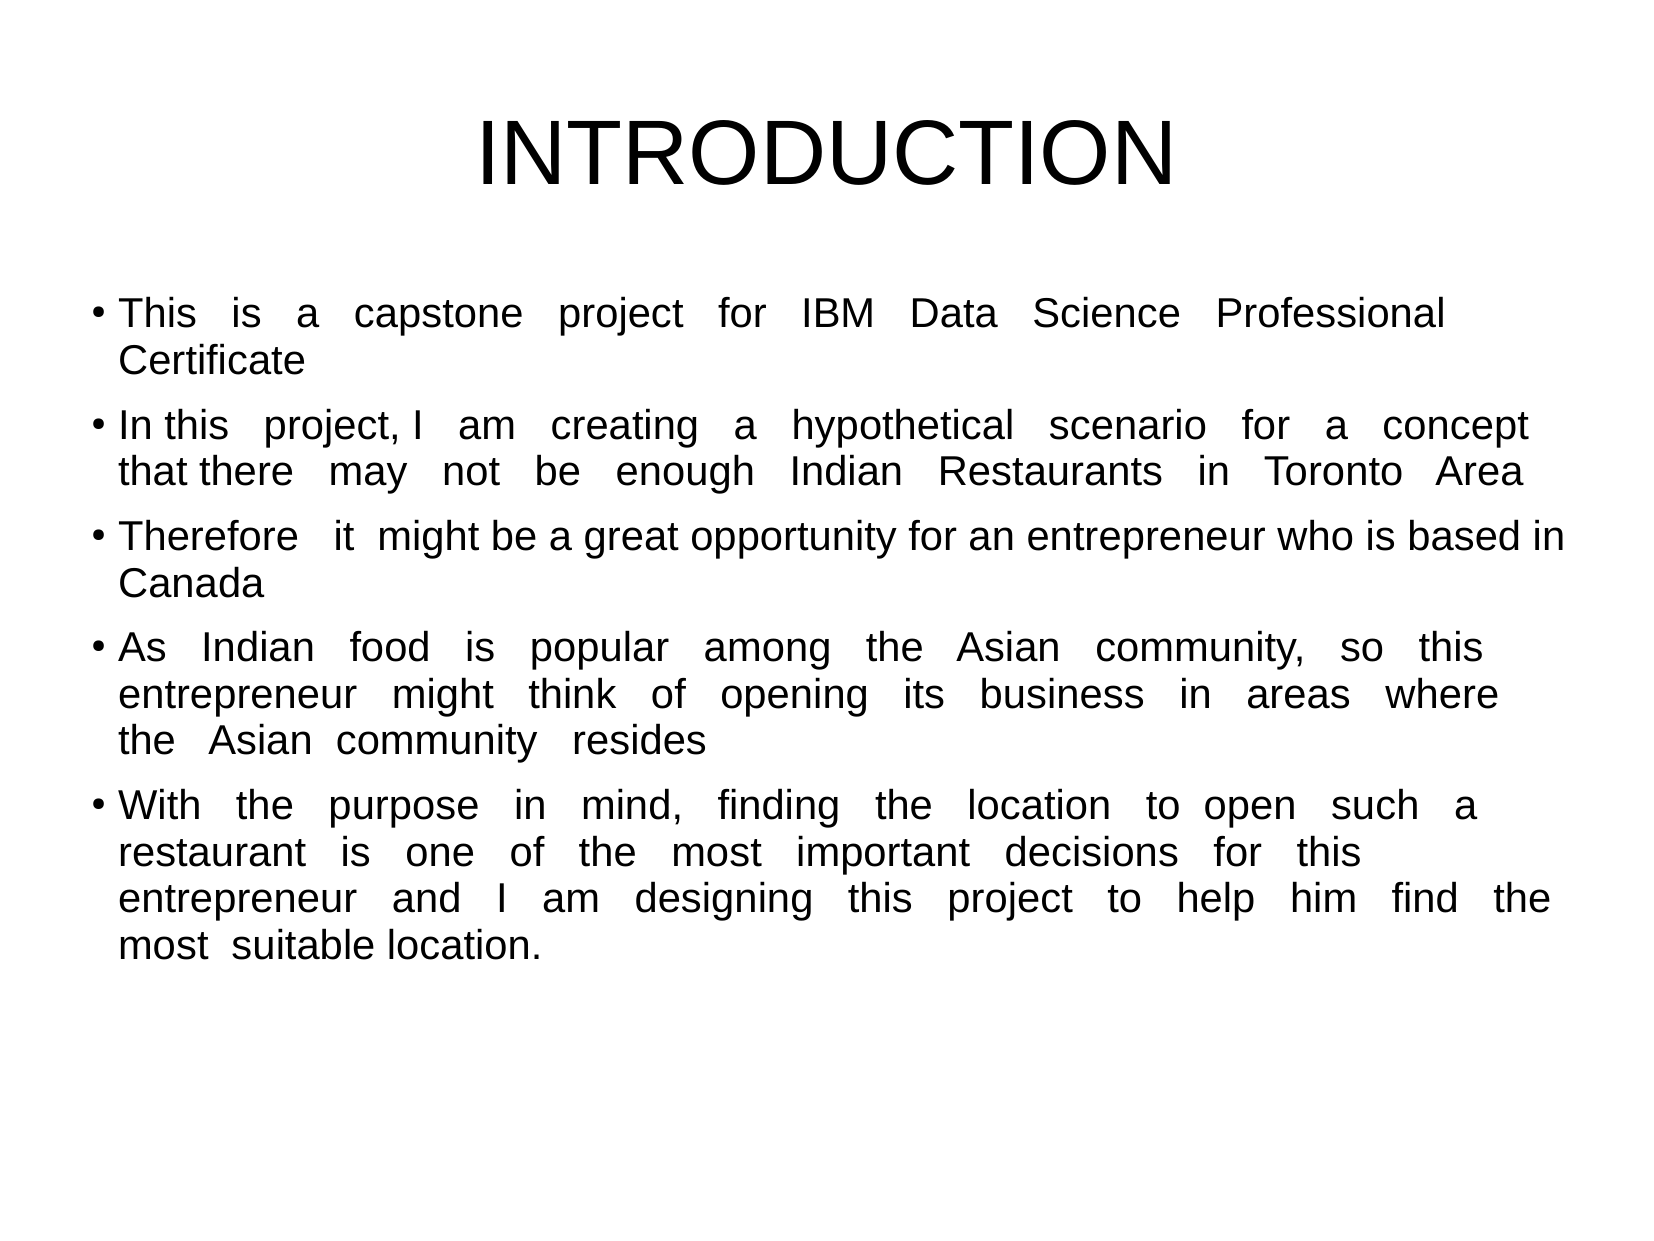

INTRODUCTION
# This is a capstone project for IBM Data Science Professional Certificate
In this project, I am creating a hypothetical scenario for a concept that there may not be enough Indian Restaurants in Toronto Area
Therefore it might be a great opportunity for an entrepreneur who is based in Canada
As Indian food is popular among the Asian community, so this entrepreneur might think of opening its business in areas where the Asian community resides
With the purpose in mind, finding the location to open such a restaurant is one of the most important decisions for this entrepreneur and I am designing this project to help him find the most suitable location.